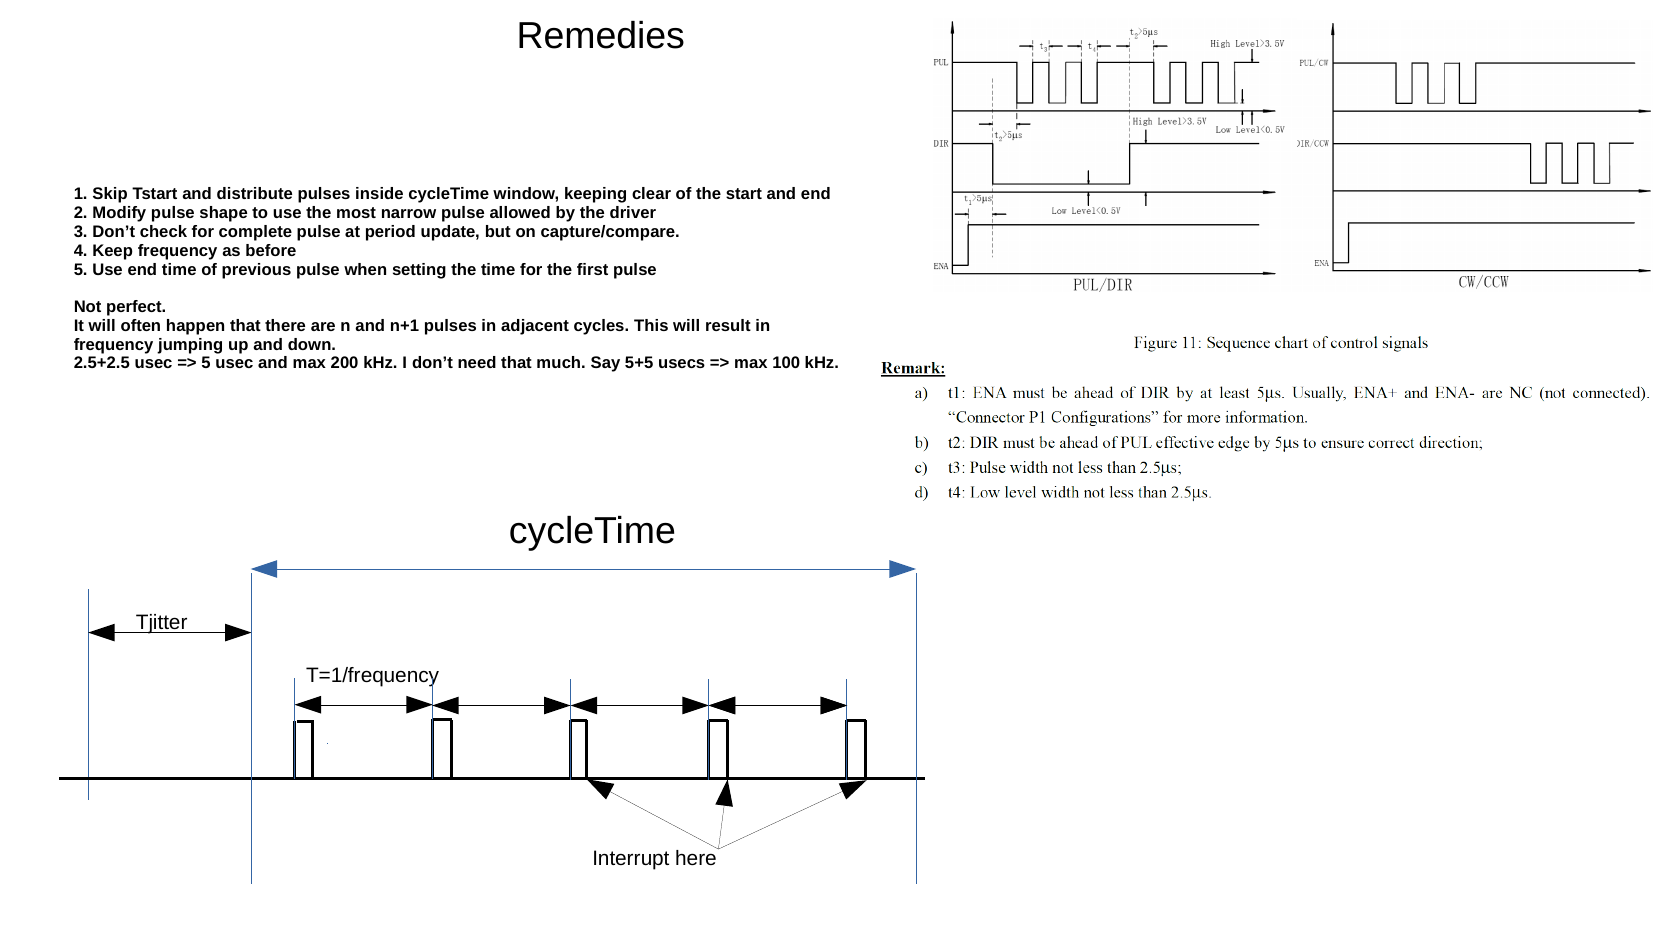

Remedies
1. Skip Tstart and distribute pulses inside cycleTime window, keeping clear of the start and end
2. Modify pulse shape to use the most narrow pulse allowed by the driver
3. Don’t check for complete pulse at period update, but on capture/compare.
4. Keep frequency as before
5. Use end time of previous pulse when setting the time for the first pulse
Not perfect.
It will often happen that there are n and n+1 pulses in adjacent cycles. This will result in frequency jumping up and down.
2.5+2.5 usec => 5 usec and max 200 kHz. I don’t need that much. Say 5+5 usecs => max 100 kHz.
cycleTime
Tjitter
T=1/frequency
Interrupt here